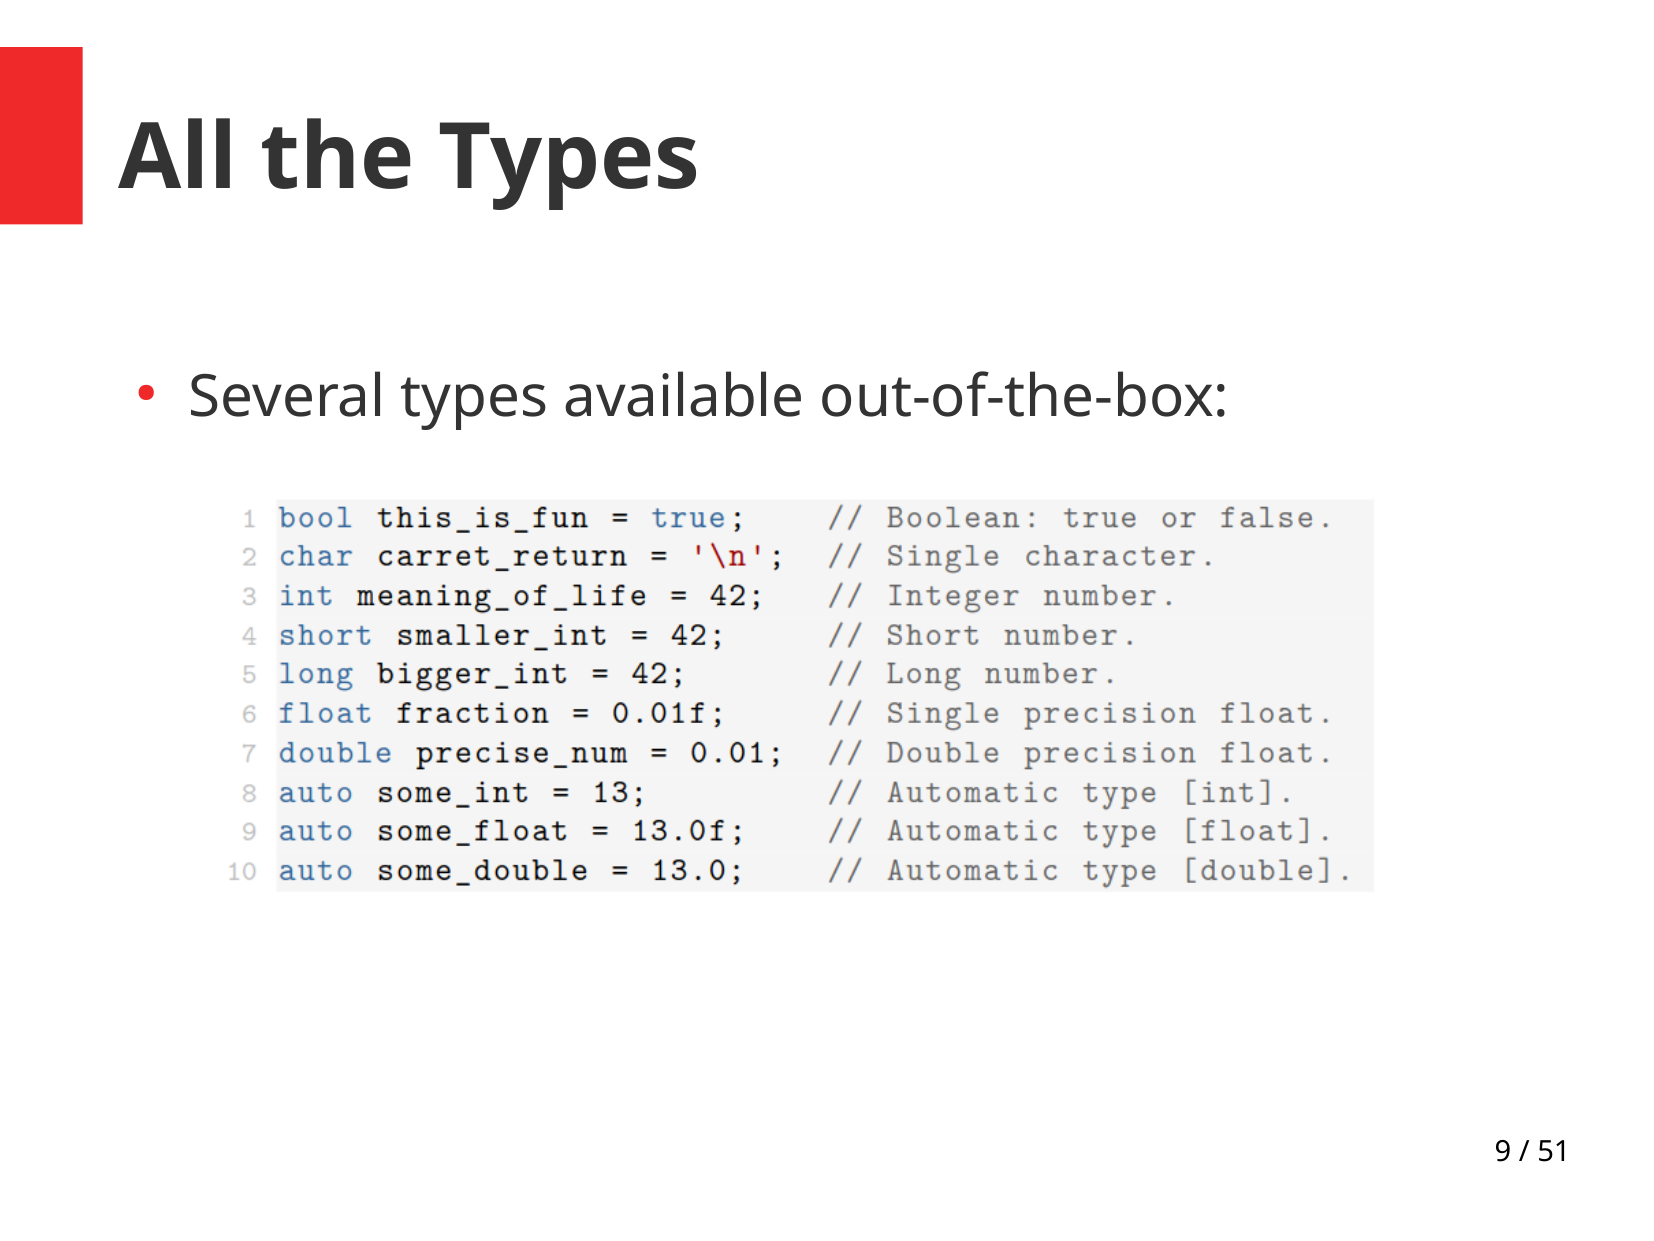

# All the Types
Several types available out-of-the-box:
9